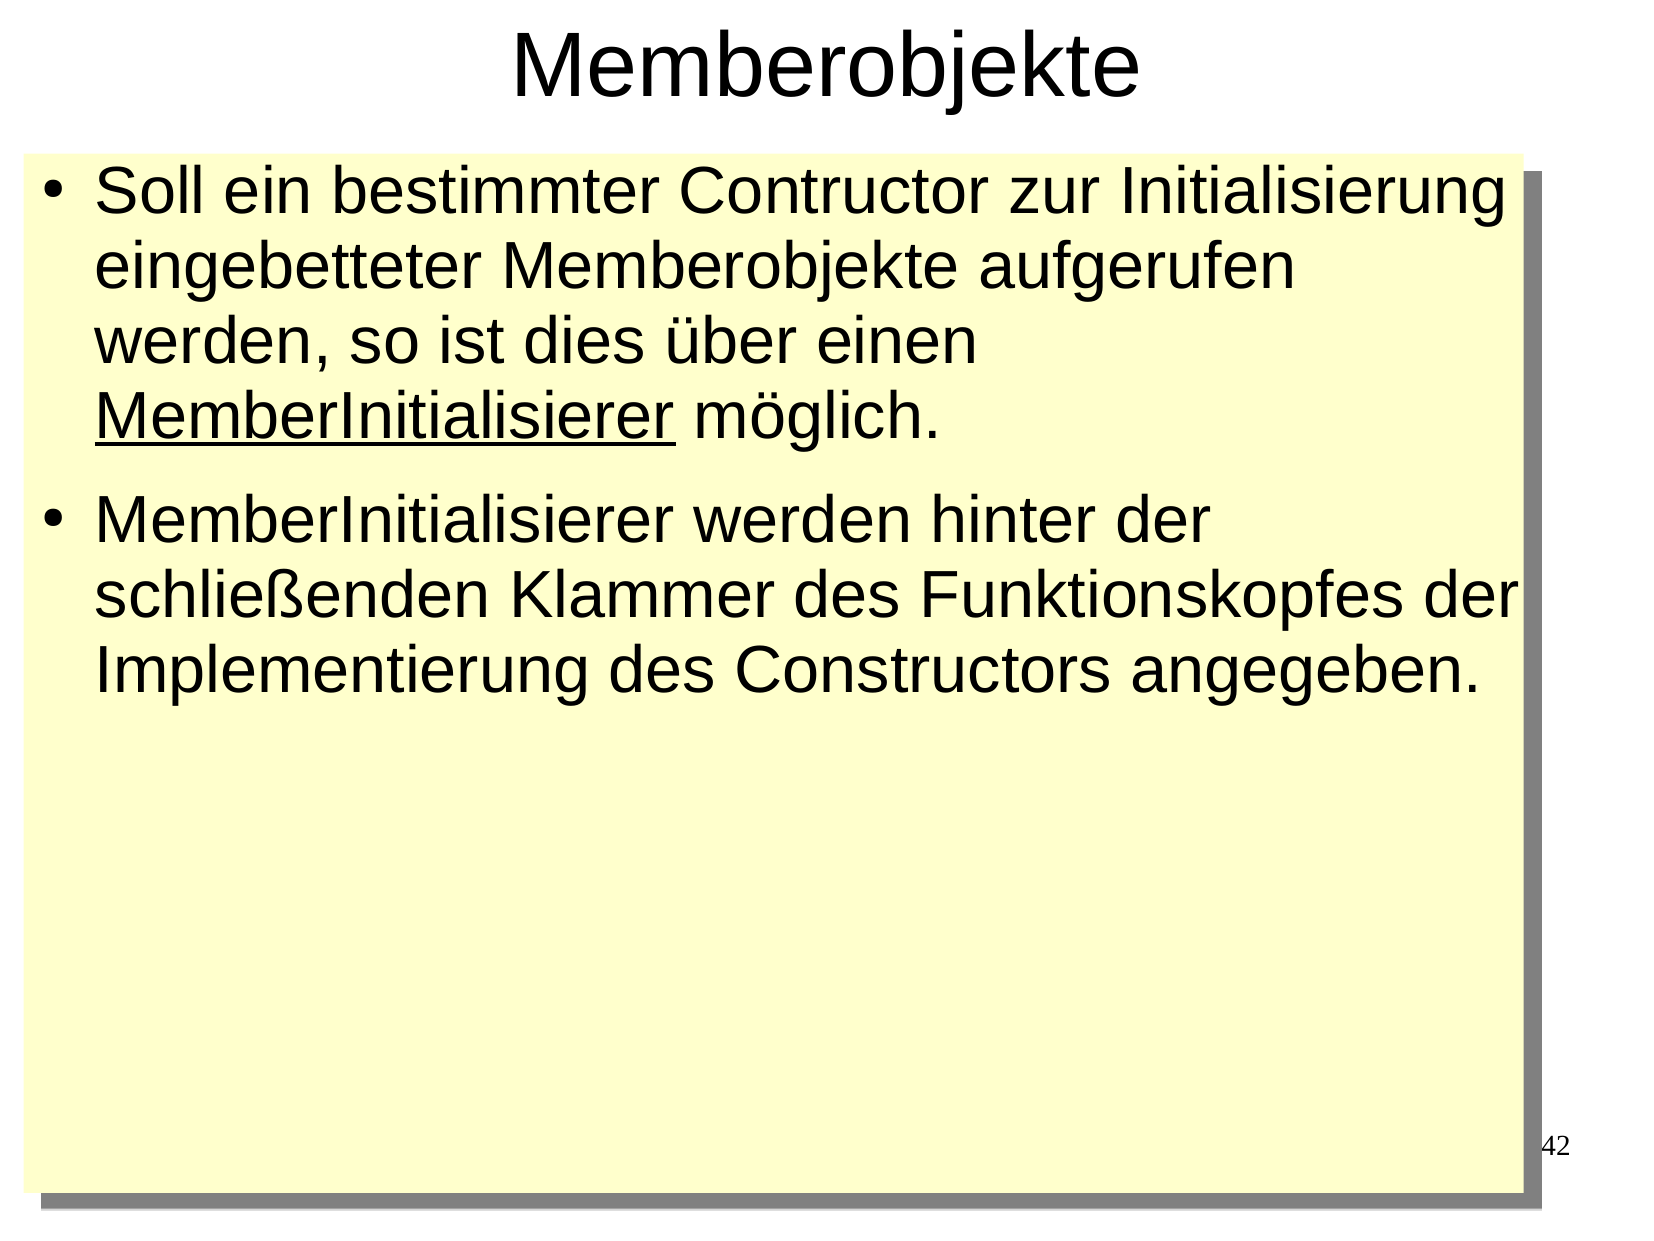

# Memberobjekte
Soll ein bestimmter Contructor zur Initialisierung eingebetteter Memberobjekte aufgerufen werden, so ist dies über einen MemberInitialisierer möglich.
MemberInitialisierer werden hinter der schließenden Klammer des Funktionskopfes der Implementierung des Constructors angegeben.
42